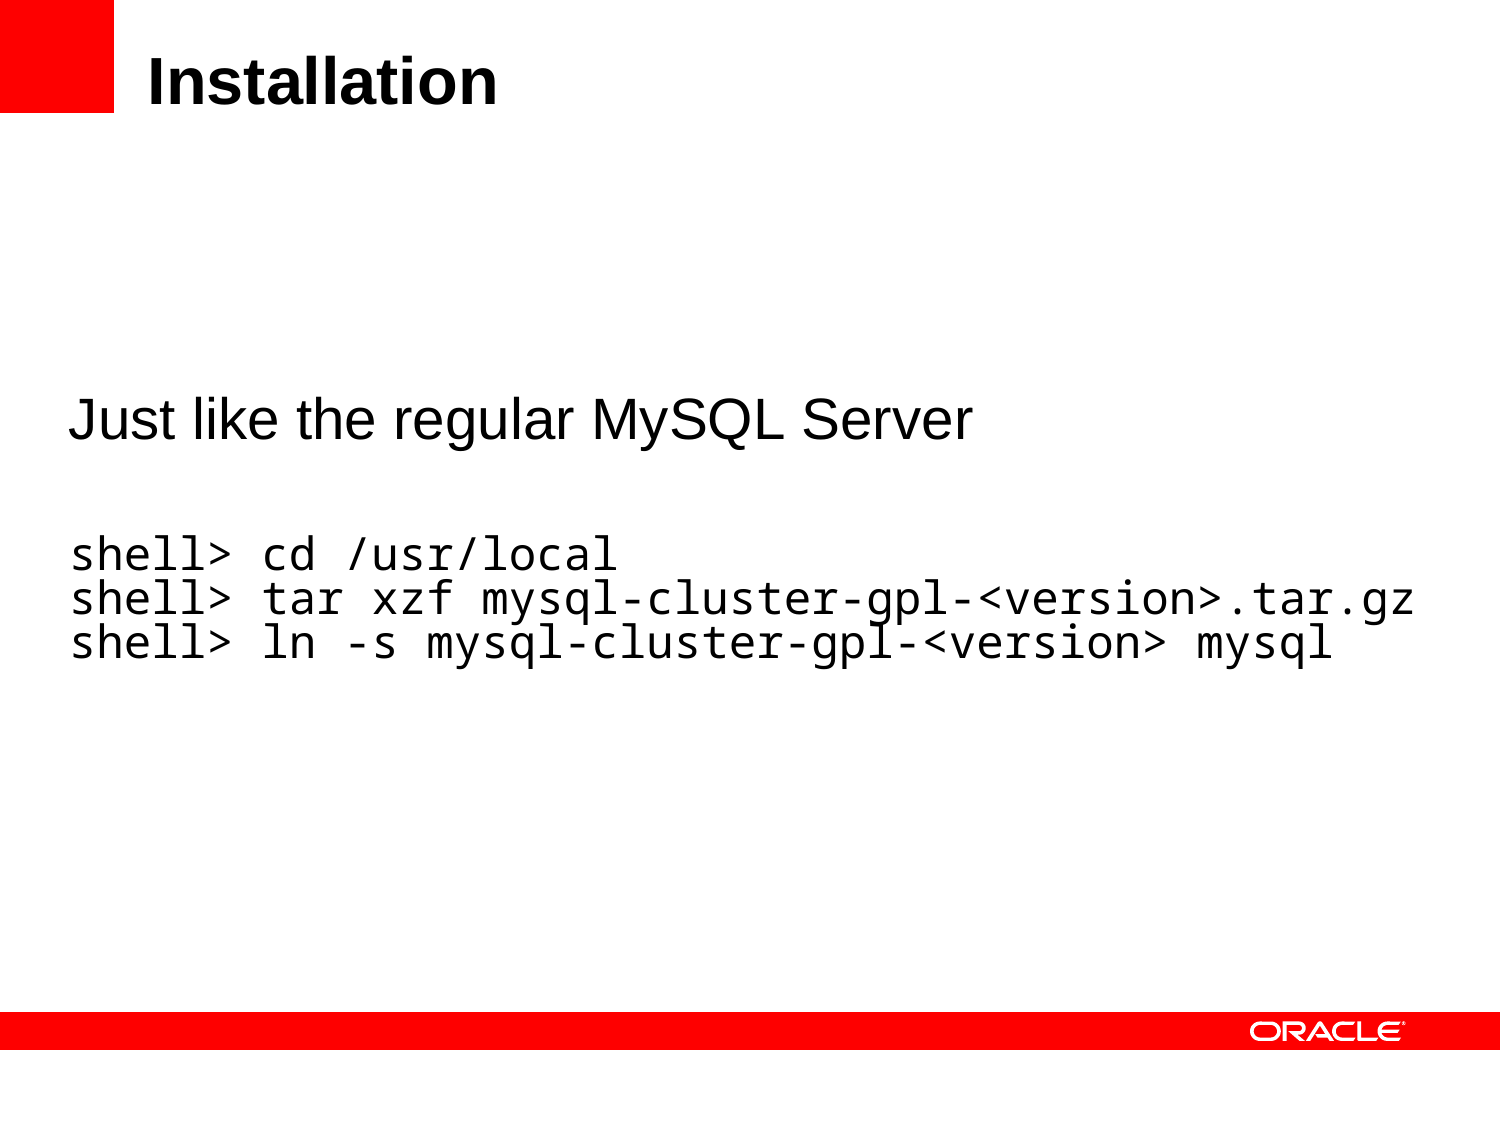

# Installation
Just like the regular MySQL Server
shell> cd /usr/local 
shell> tar xzf mysql-cluster-gpl-<version>.tar.gz 
shell> ln -s mysql-cluster-gpl-<version> mysql